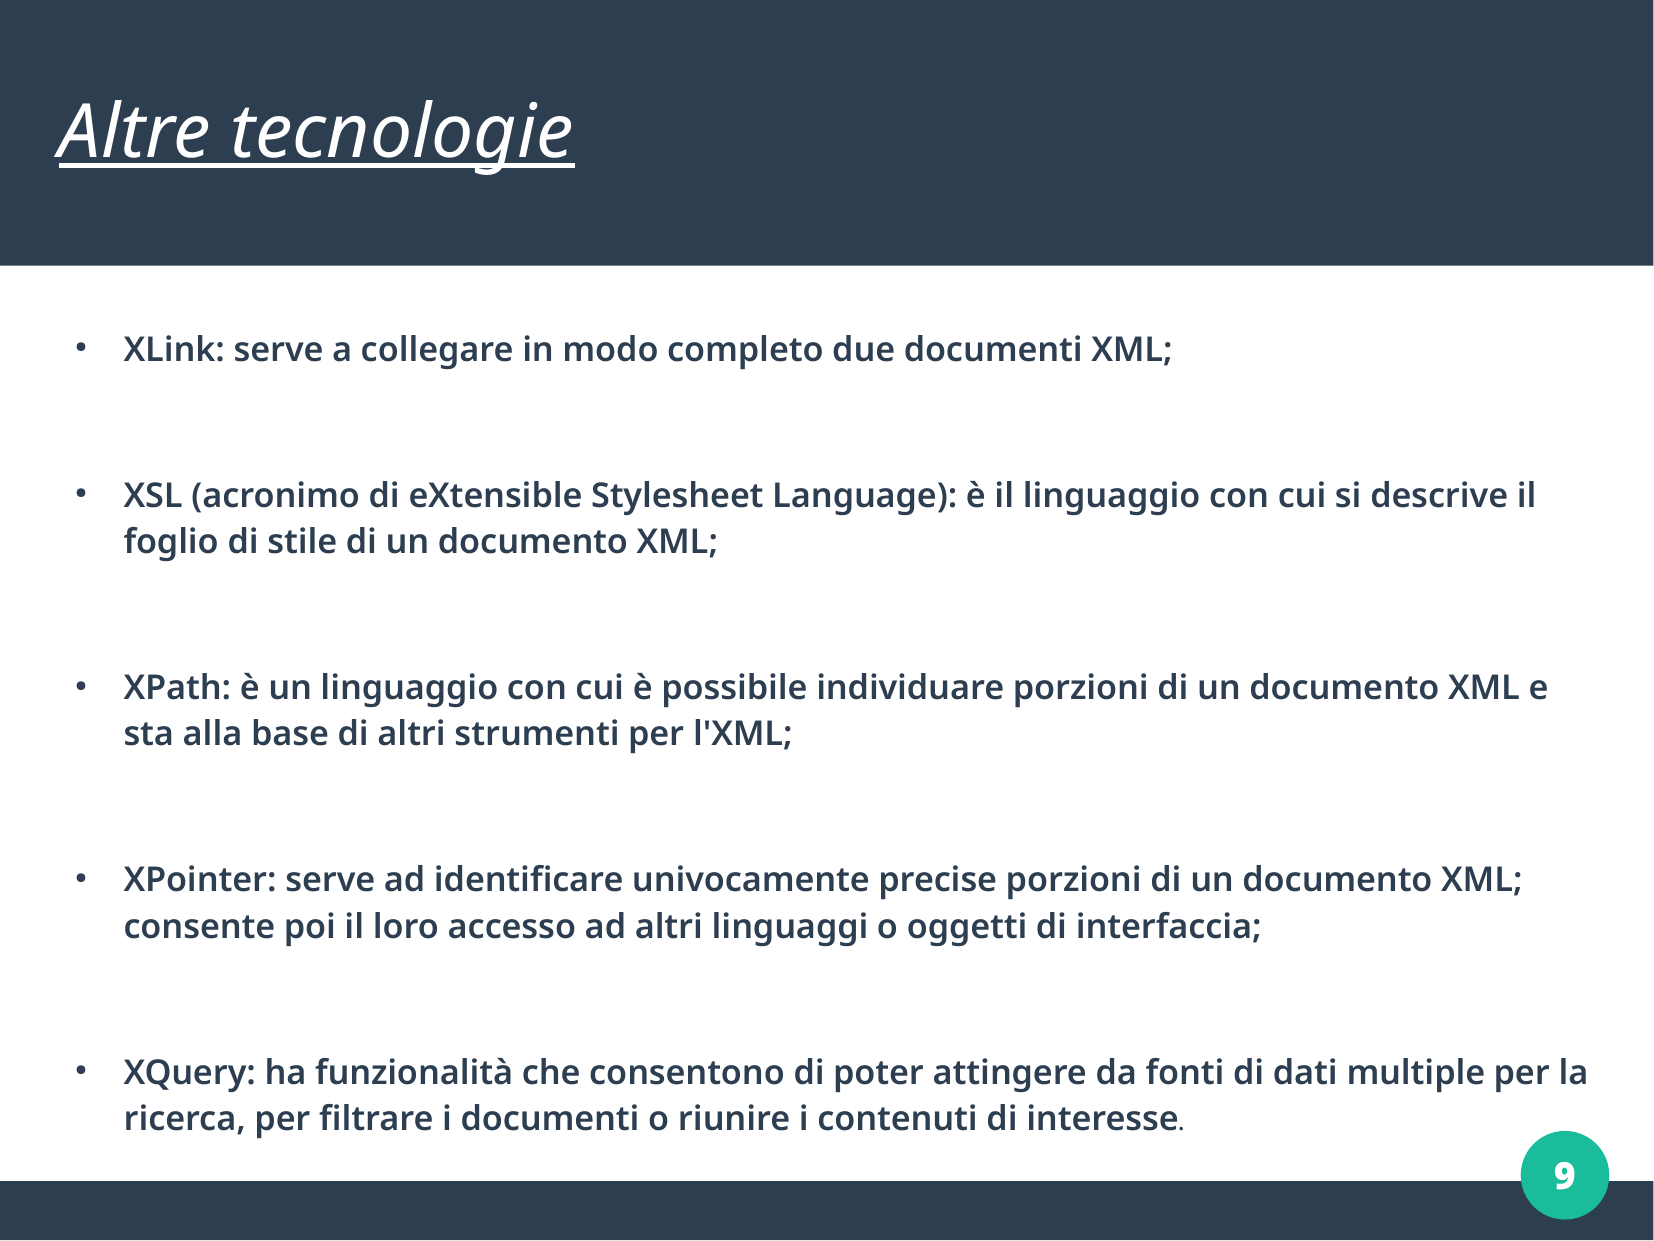

# Altre tecnologie
XLink: serve a collegare in modo completo due documenti XML;
XSL (acronimo di eXtensible Stylesheet Language): è il linguaggio con cui si descrive il foglio di stile di un documento XML;
XPath: è un linguaggio con cui è possibile individuare porzioni di un documento XML e sta alla base di altri strumenti per l'XML;
XPointer: serve ad identificare univocamente precise porzioni di un documento XML; consente poi il loro accesso ad altri linguaggi o oggetti di interfaccia;
XQuery: ha funzionalità che consentono di poter attingere da fonti di dati multiple per la ricerca, per filtrare i documenti o riunire i contenuti di interesse.
9